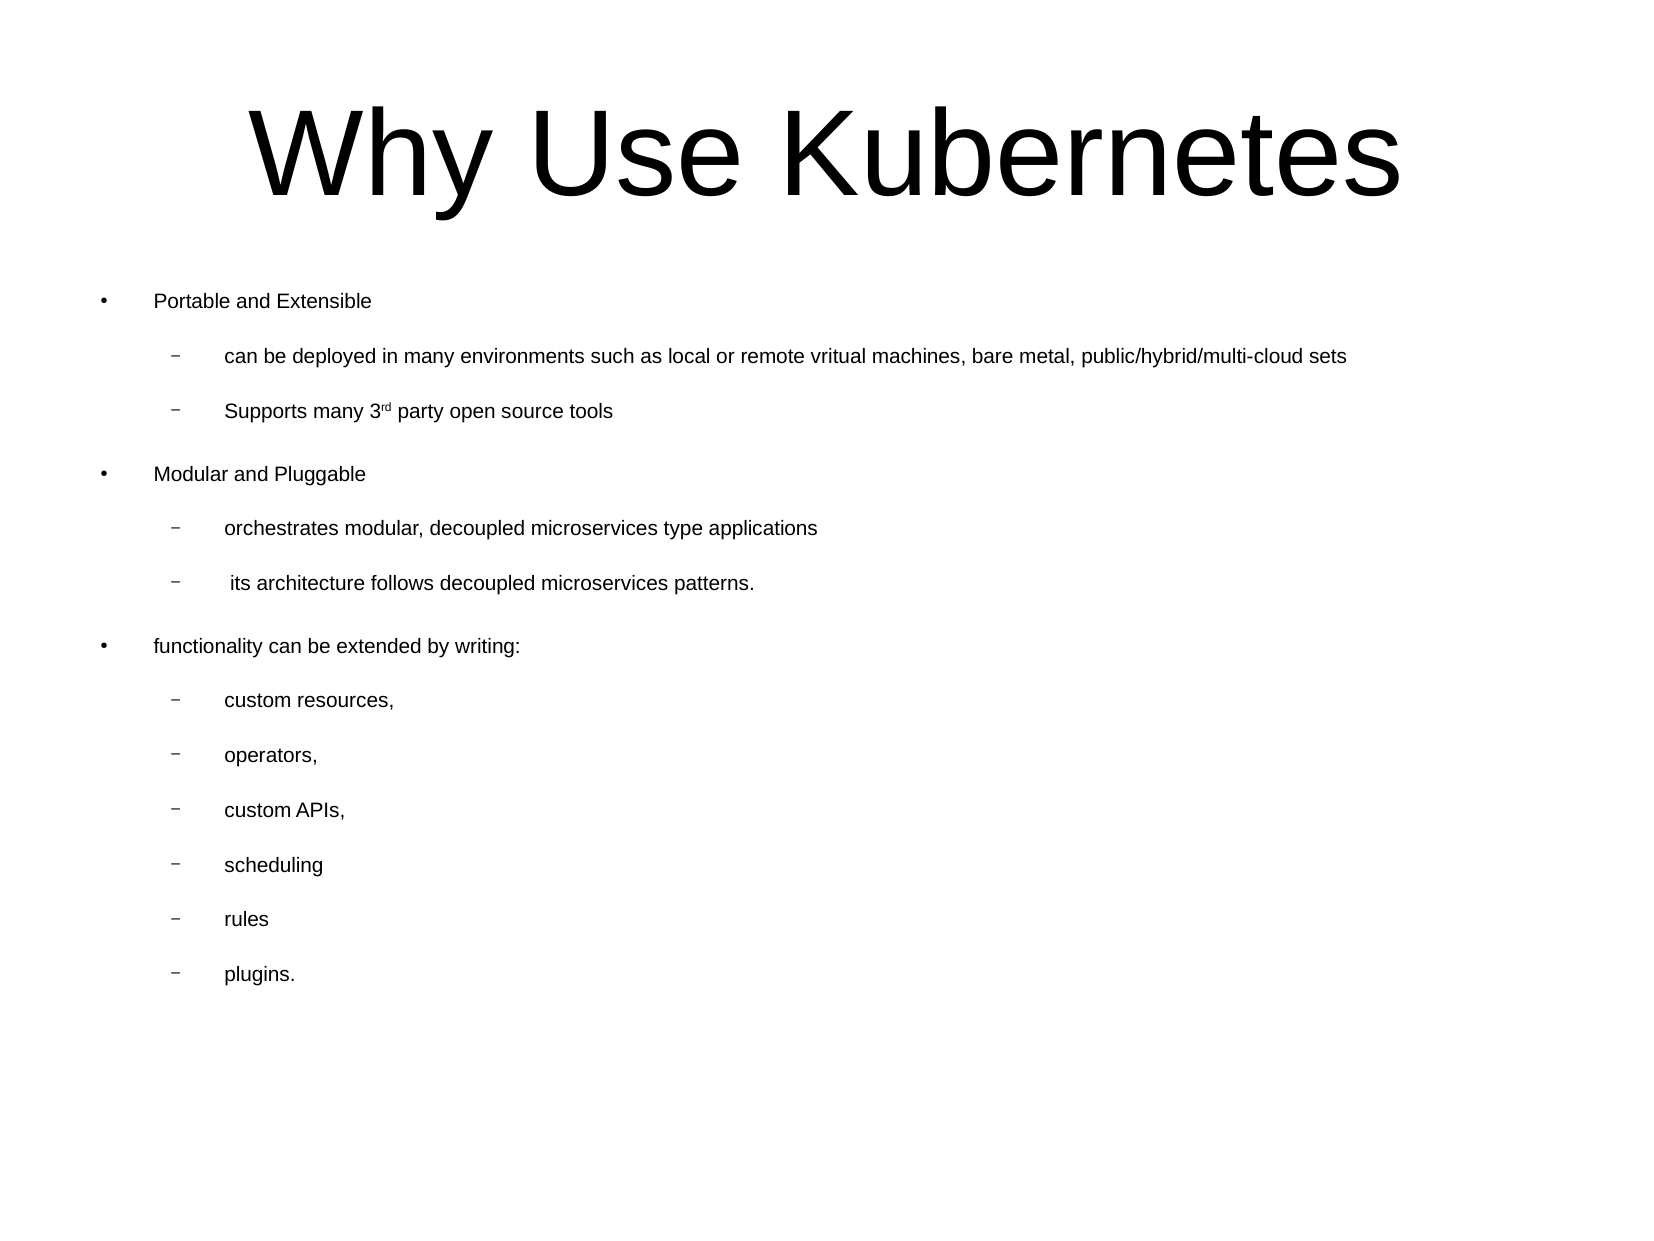

# Why Use Kubernetes
Portable and Extensible
can be deployed in many environments such as local or remote vritual machines, bare metal, public/hybrid/multi-cloud sets
Supports many 3rd party open source tools
Modular and Pluggable
orchestrates modular, decoupled microservices type applications
 its architecture follows decoupled microservices patterns.
functionality can be extended by writing:
custom resources,
operators,
custom APIs,
scheduling
rules
plugins.